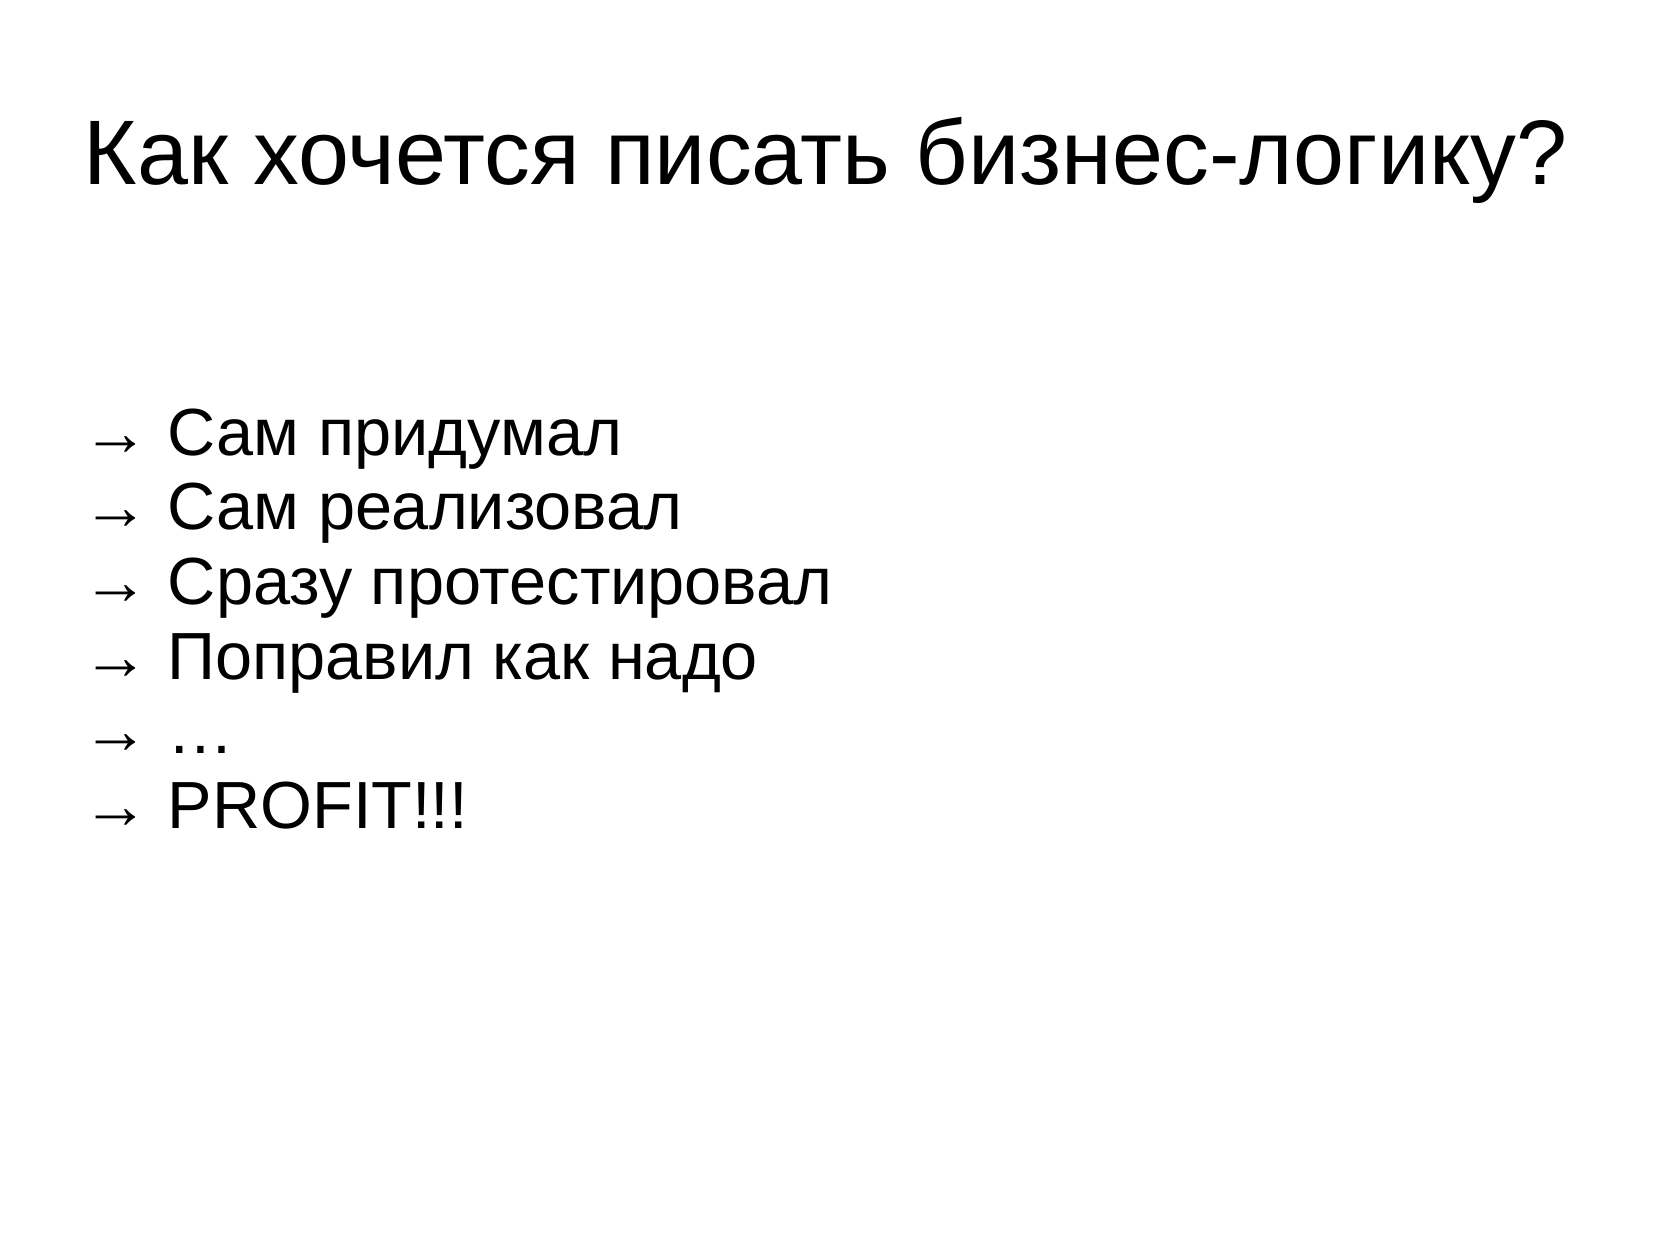

# Как хочется писать бизнес-логику?
→ Сам придумал
→ Сам реализовал
→ Сразу протестировал
→ Поправил как надо
→ …
→ PROFIT!!!